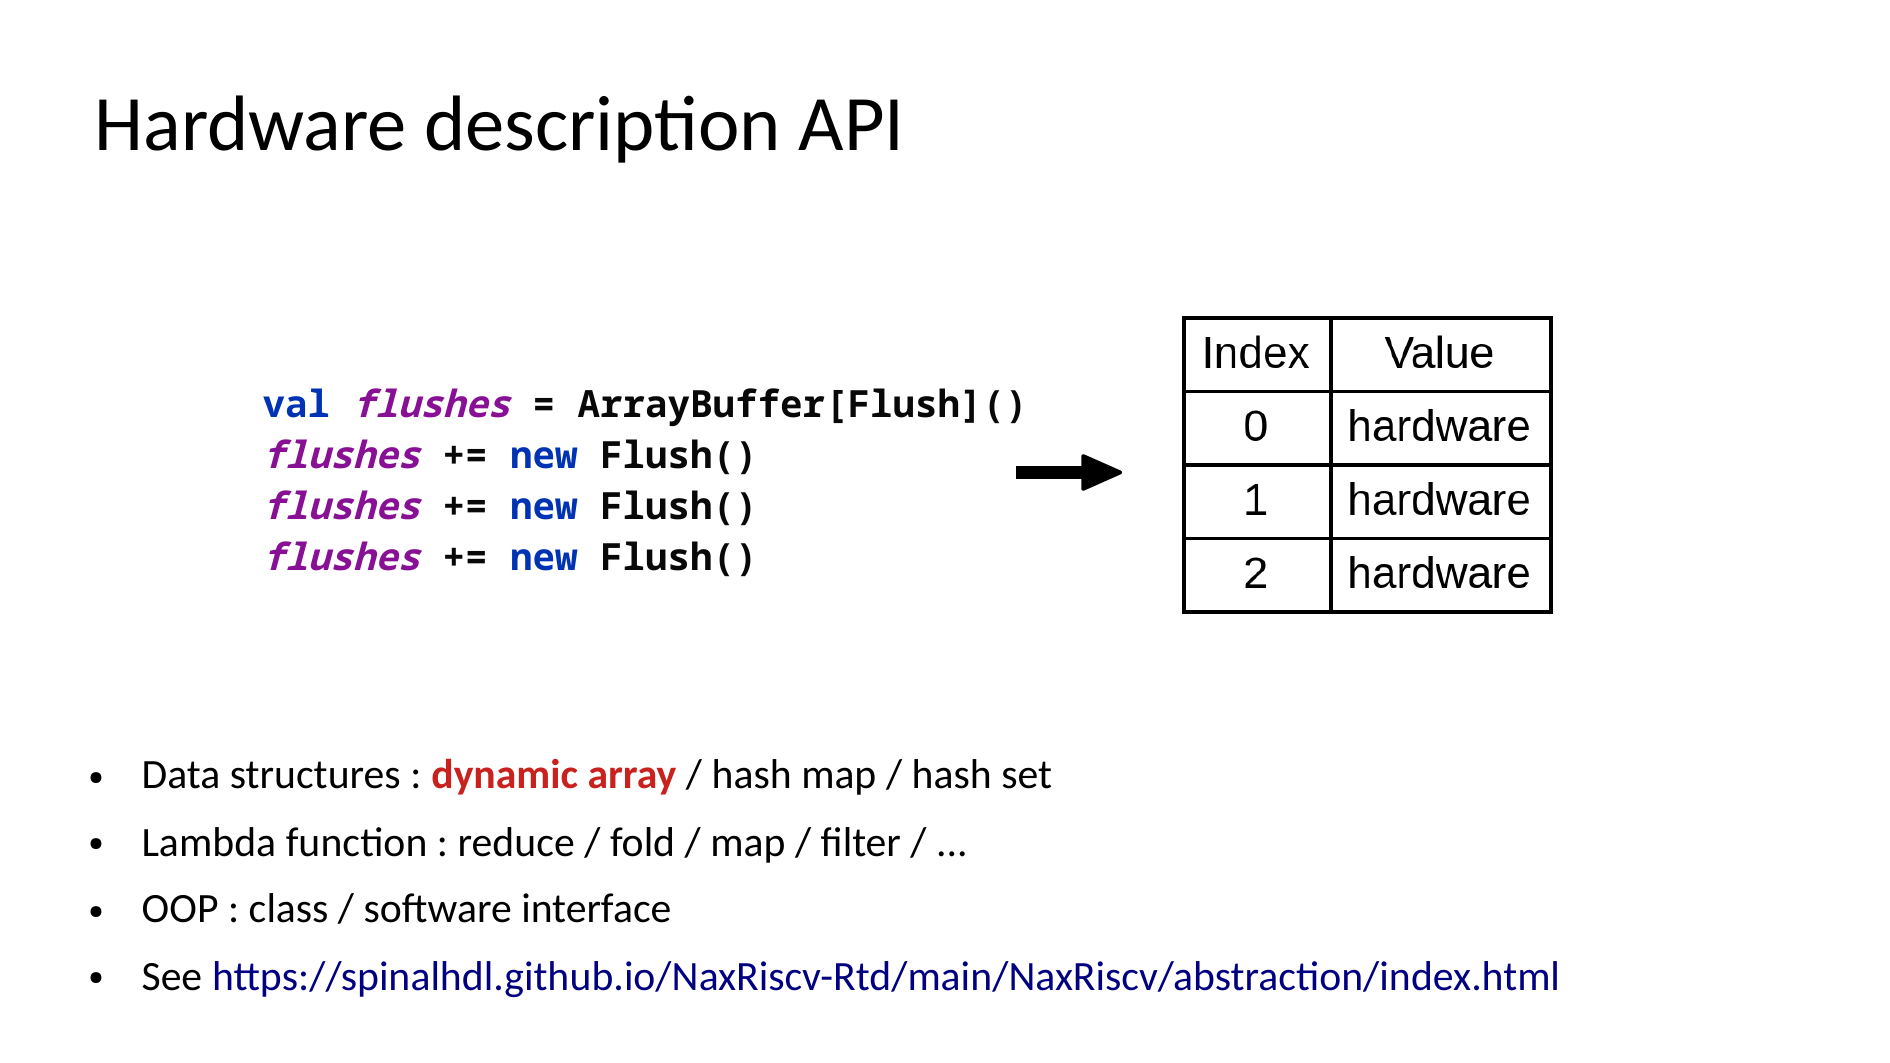

# Hardware description API
val flushes = ArrayBuffer[Flush]()
flushes += new Flush()
flushes += new Flush()
flushes += new Flush()
Data structures : dynamic array / hash map / hash set
Lambda function : reduce / fold / map / filter / ...
OOP : class / software interface
See https://spinalhdl.github.io/NaxRiscv-Rtd/main/NaxRiscv/abstraction/index.html